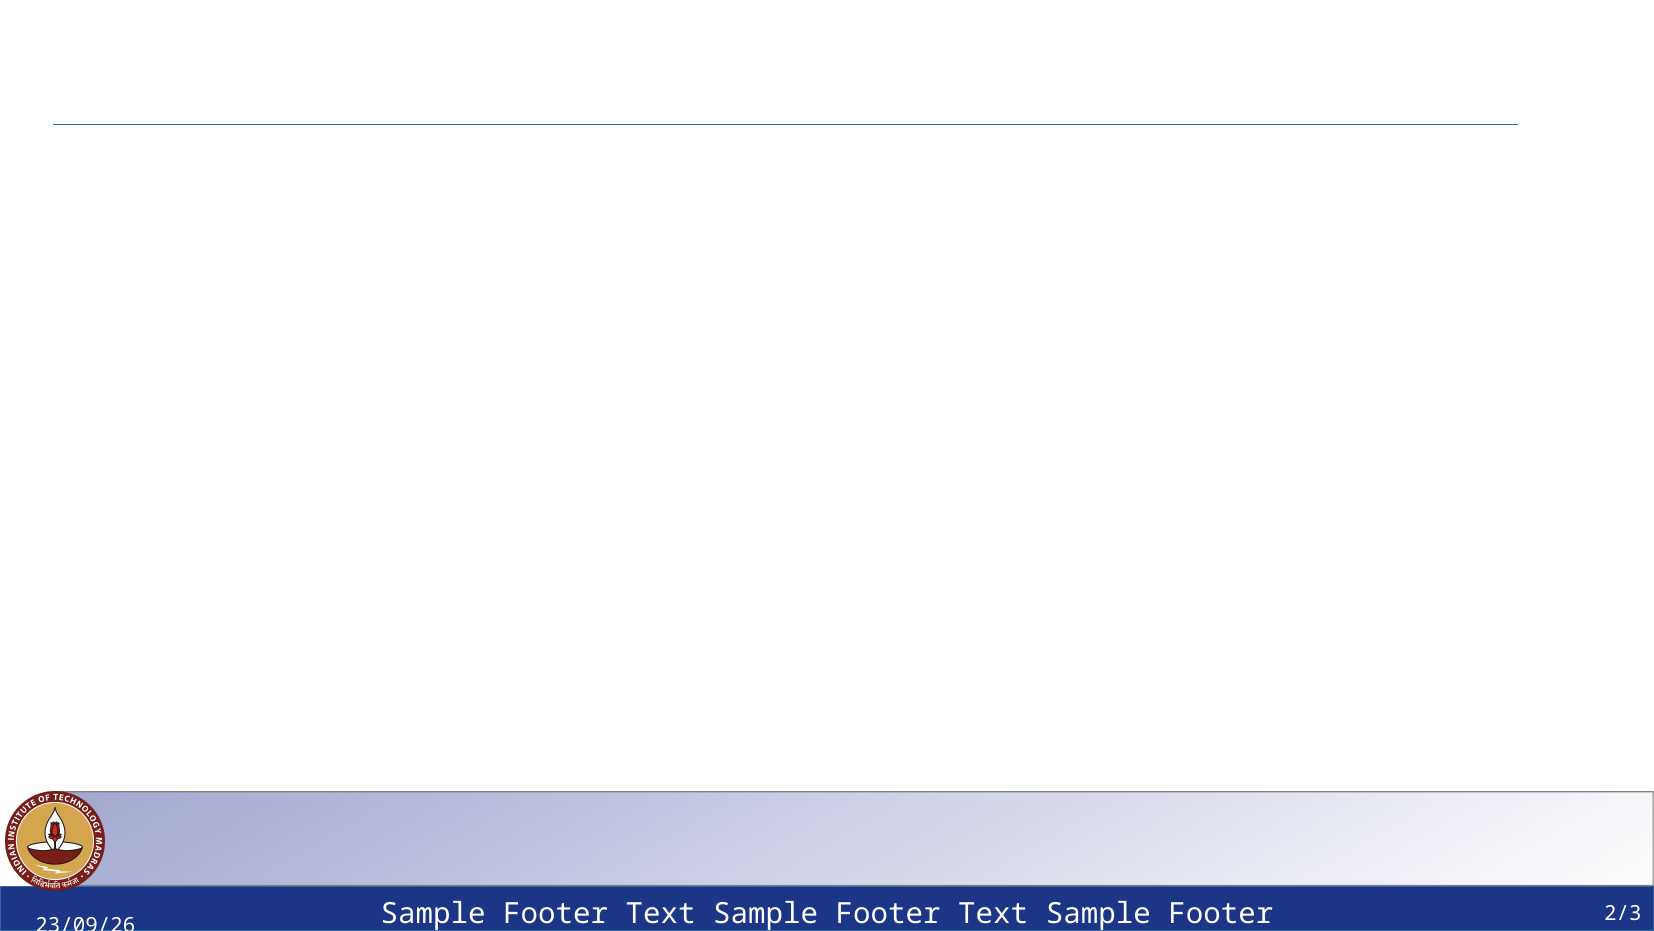

#
Sample Footer Text Sample Footer Text Sample Footer
2